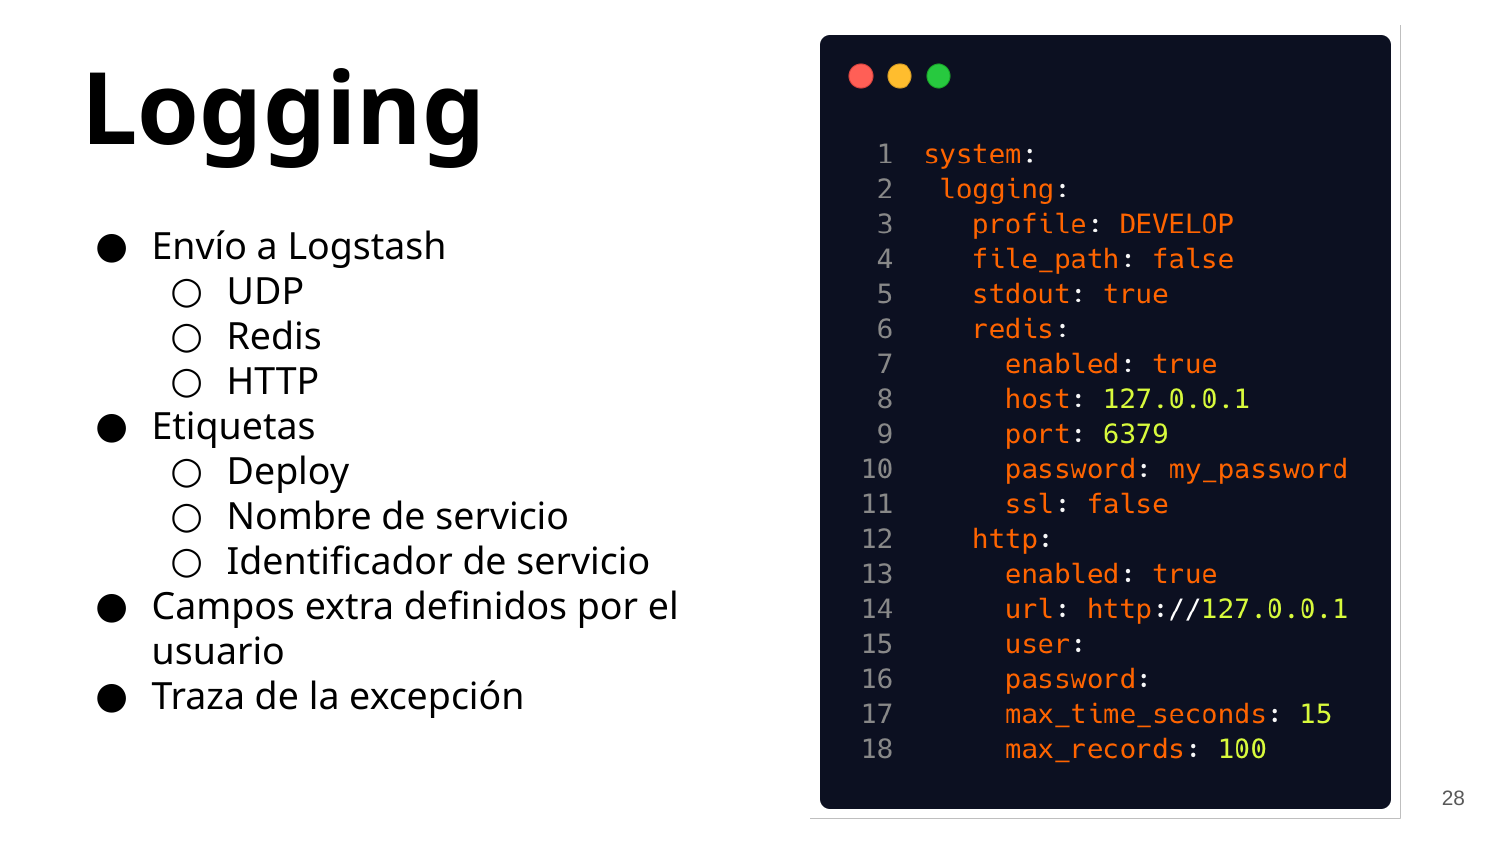

# Logging
Envío a Logstash
UDP
Redis
HTTP
Etiquetas
Deploy
Nombre de servicio
Identificador de servicio
Campos extra definidos por el usuario
Traza de la excepción